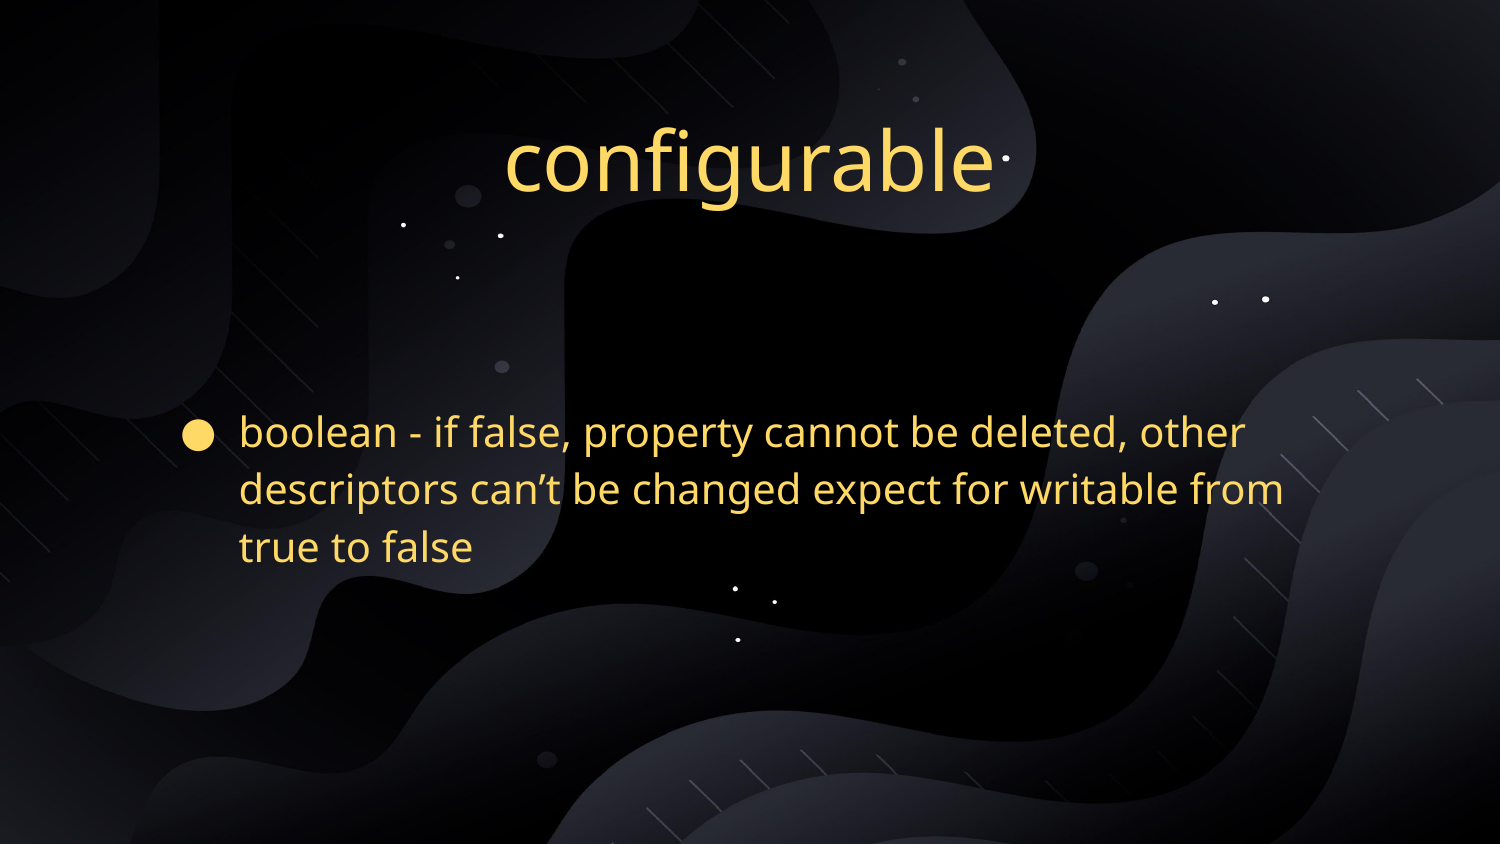

# configurable
boolean - if false, property cannot be deleted, other descriptors can’t be changed expect for writable from true to false